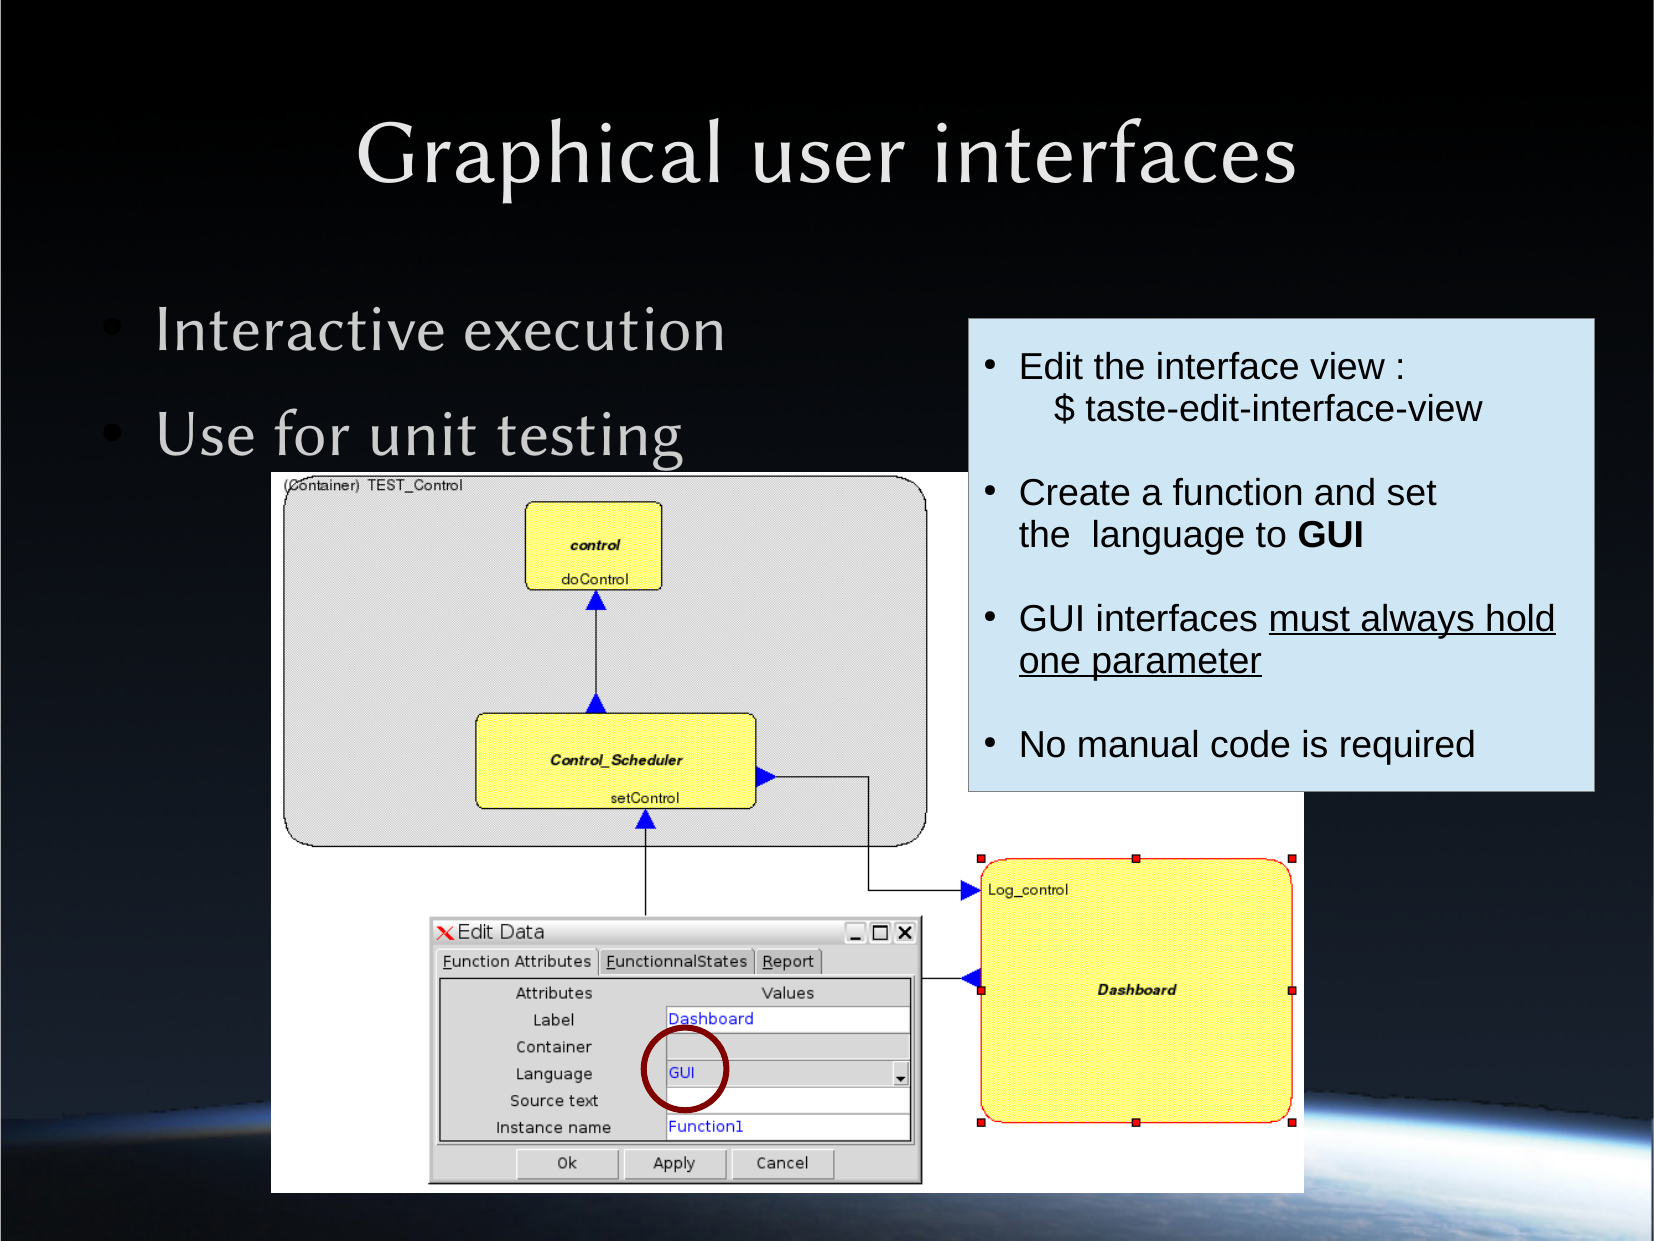

# Graphical user interfaces
Interactive execution
Use for unit testing
Edit the interface view :
$ taste-edit-interface-view
Create a function and set
the language to GUI
GUI interfaces must always hold
one parameter
No manual code is required